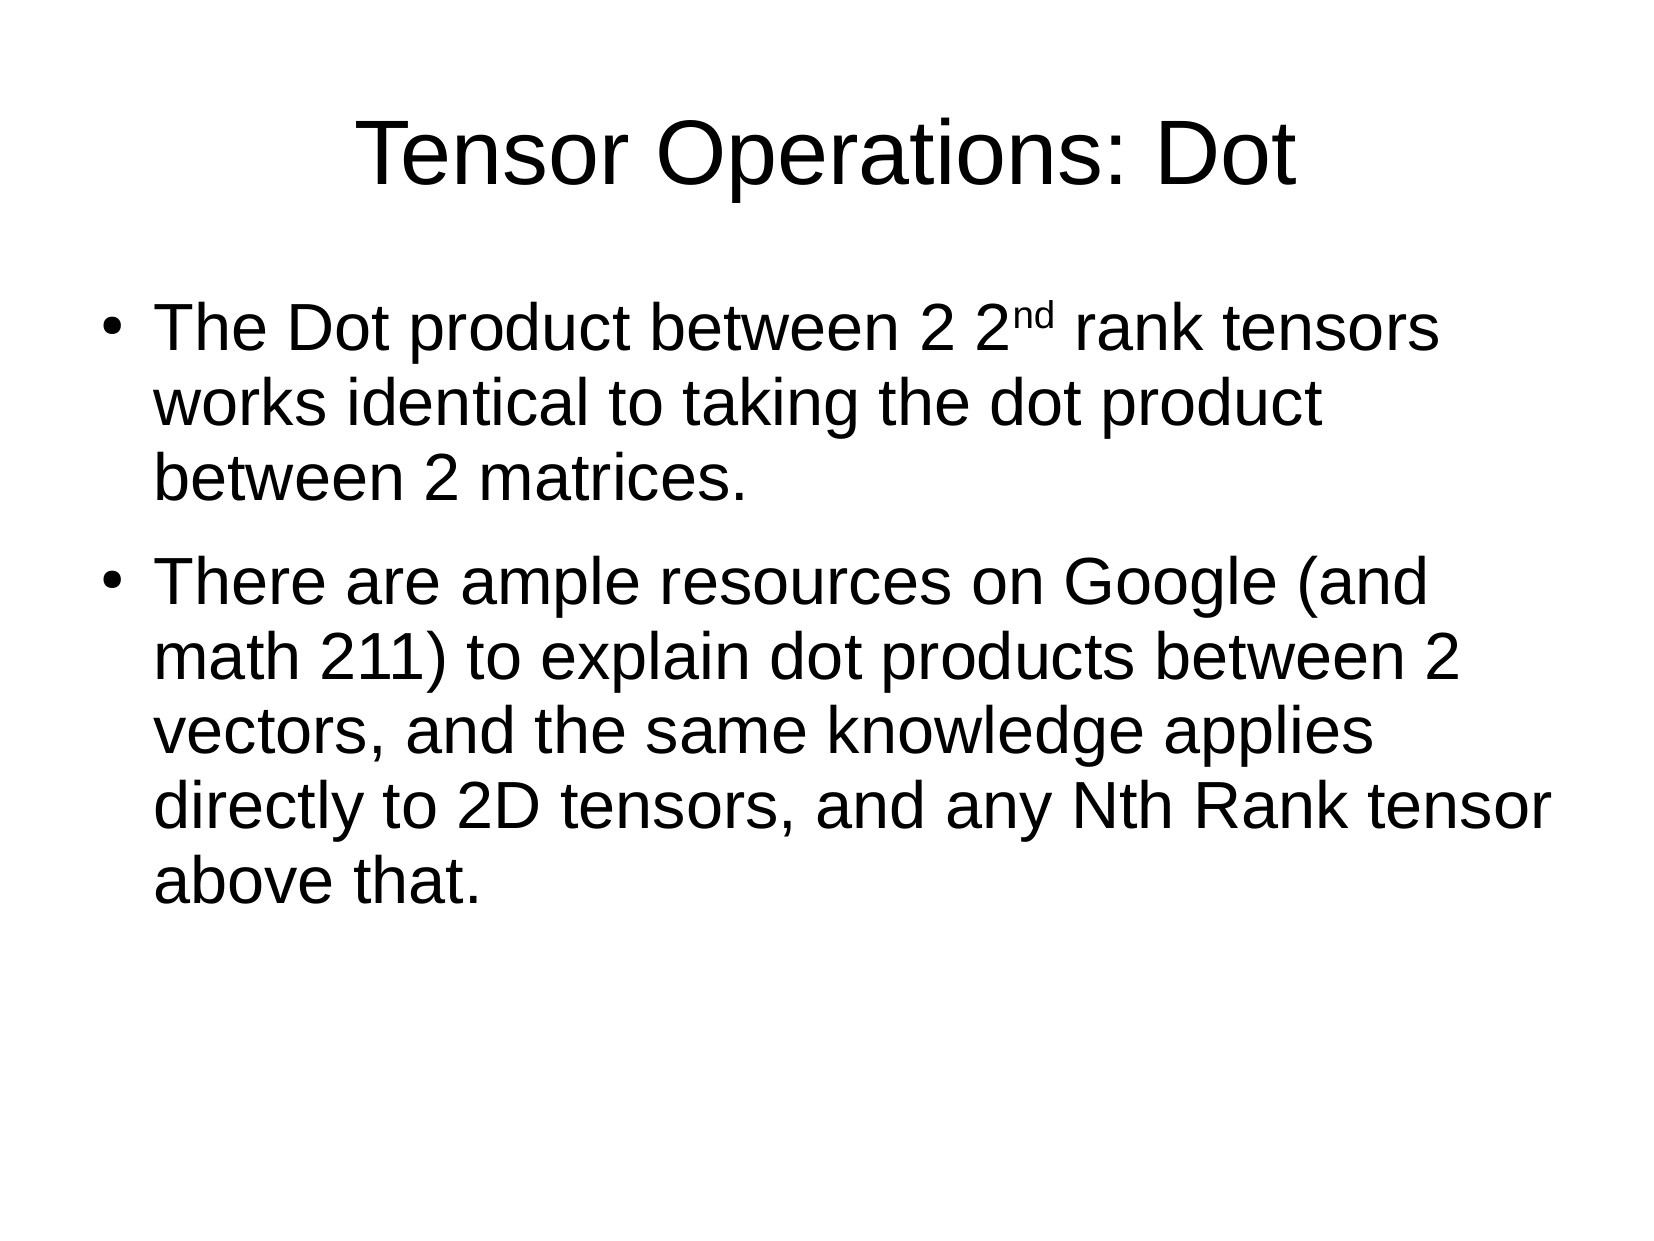

# Tensor Operations: Dot
The Dot product between 2 2nd rank tensors works identical to taking the dot product between 2 matrices.
There are ample resources on Google (and math 211) to explain dot products between 2 vectors, and the same knowledge applies directly to 2D tensors, and any Nth Rank tensor above that.